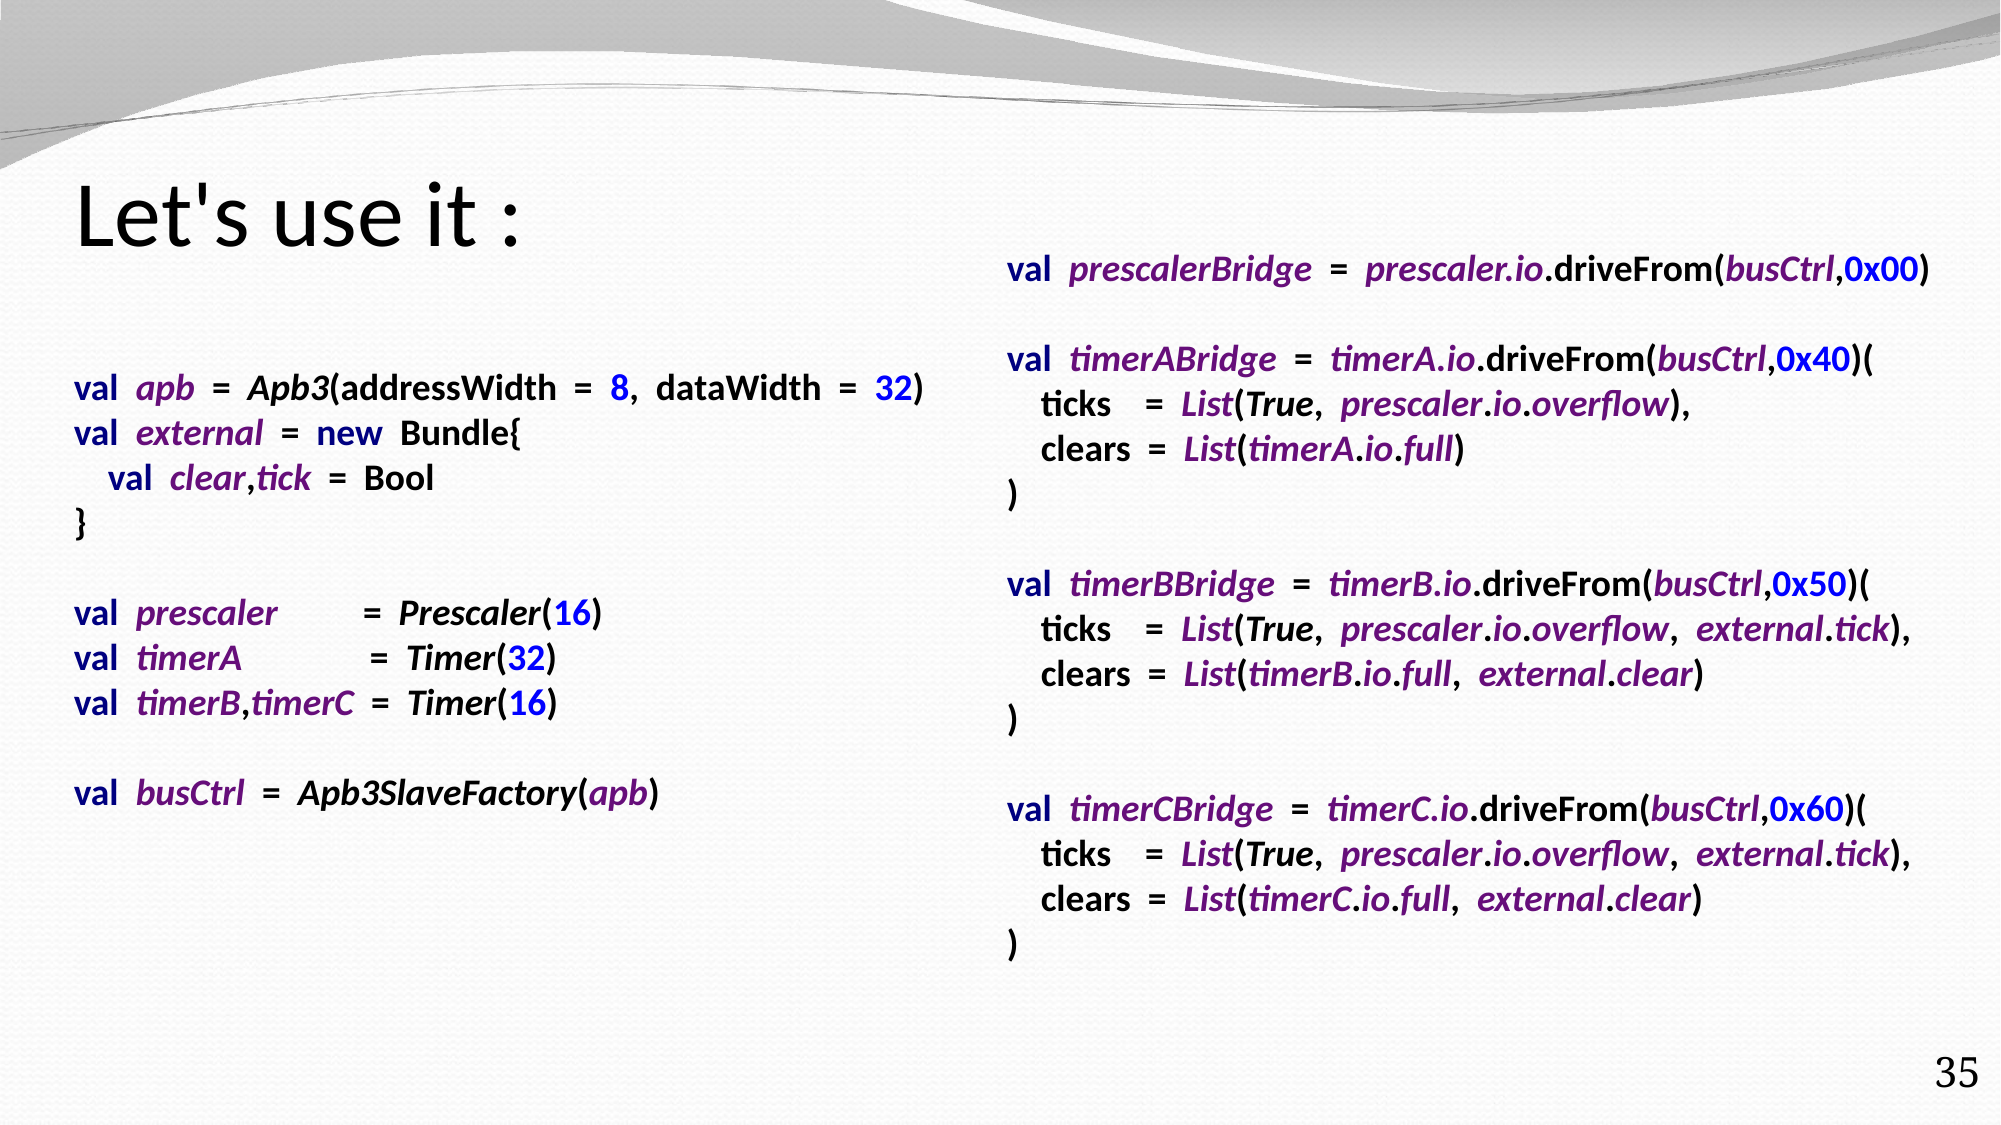

# Let's use it :
val prescalerBridge = prescaler.io.driveFrom(busCtrl,0x00)
val timerABridge = timerA.io.driveFrom(busCtrl,0x40)(
 ticks = List(True, prescaler.io.overflow),
 clears = List(timerA.io.full)
)
val timerBBridge = timerB.io.driveFrom(busCtrl,0x50)(
 ticks = List(True, prescaler.io.overflow, external.tick),
 clears = List(timerB.io.full, external.clear)
)
val timerCBridge = timerC.io.driveFrom(busCtrl,0x60)(
 ticks = List(True, prescaler.io.overflow, external.tick),
 clears = List(timerC.io.full, external.clear)
)
val apb = Apb3(addressWidth = 8, dataWidth = 32)
val external = new Bundle{
 val clear,tick = Bool
}
val prescaler = Prescaler(16)
val timerA = Timer(32)
val timerB,timerC = Timer(16)
val busCtrl = Apb3SlaveFactory(apb)